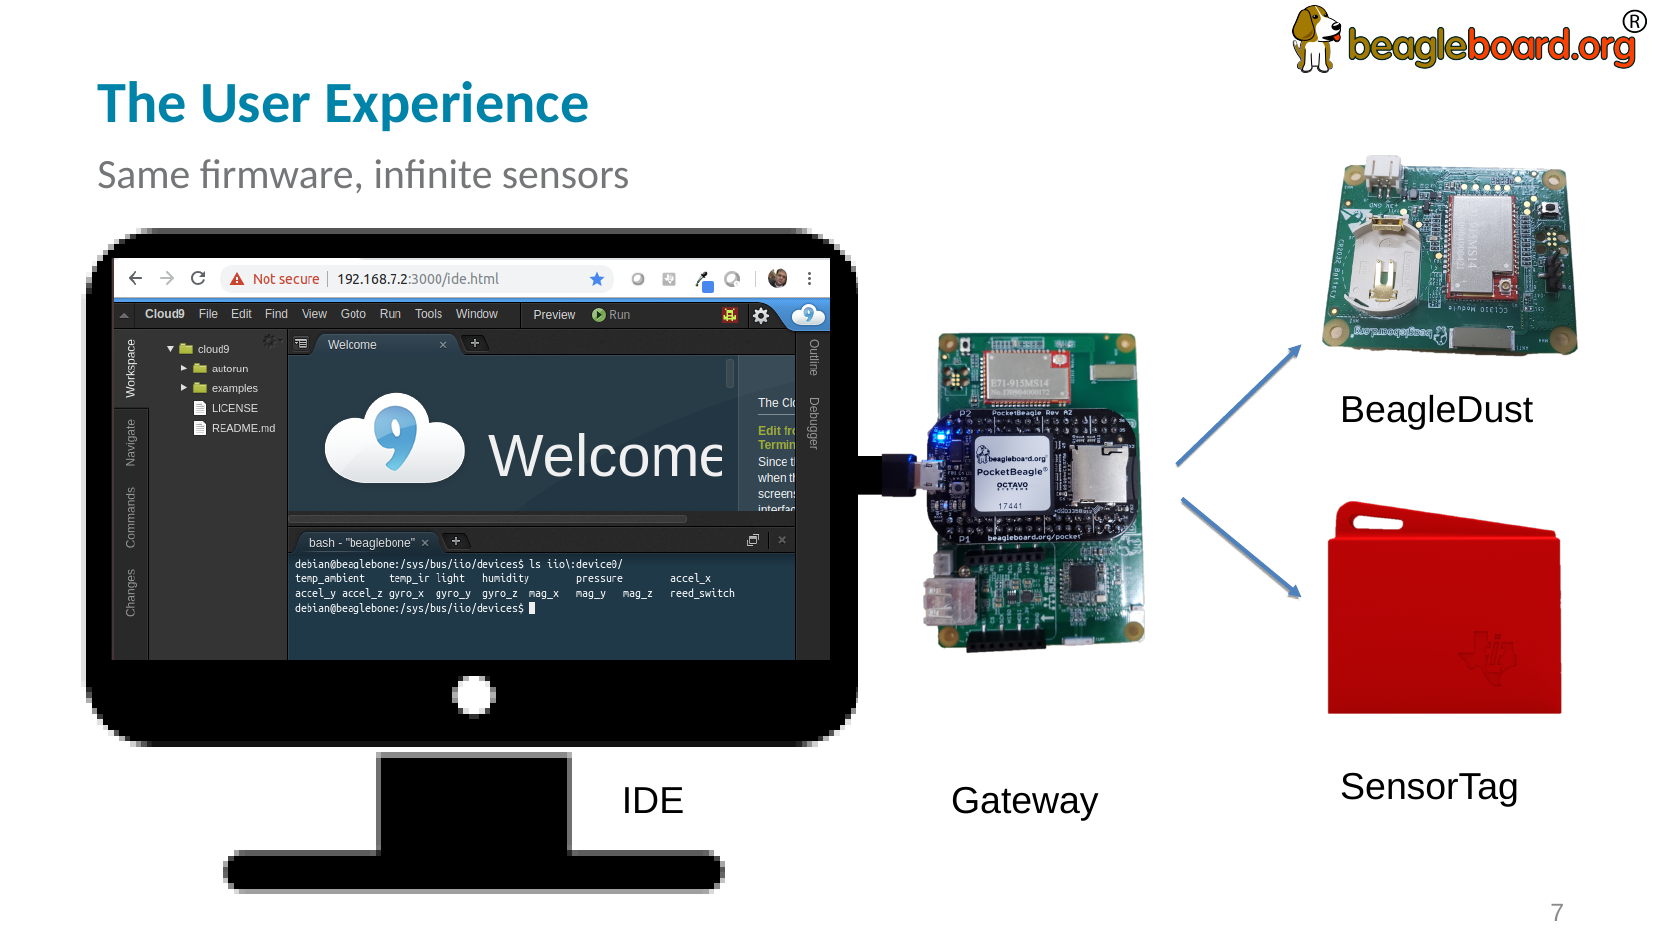

The User Experience
Same firmware, infinite sensors
BeagleDust
SensorTag
IDE
Gateway